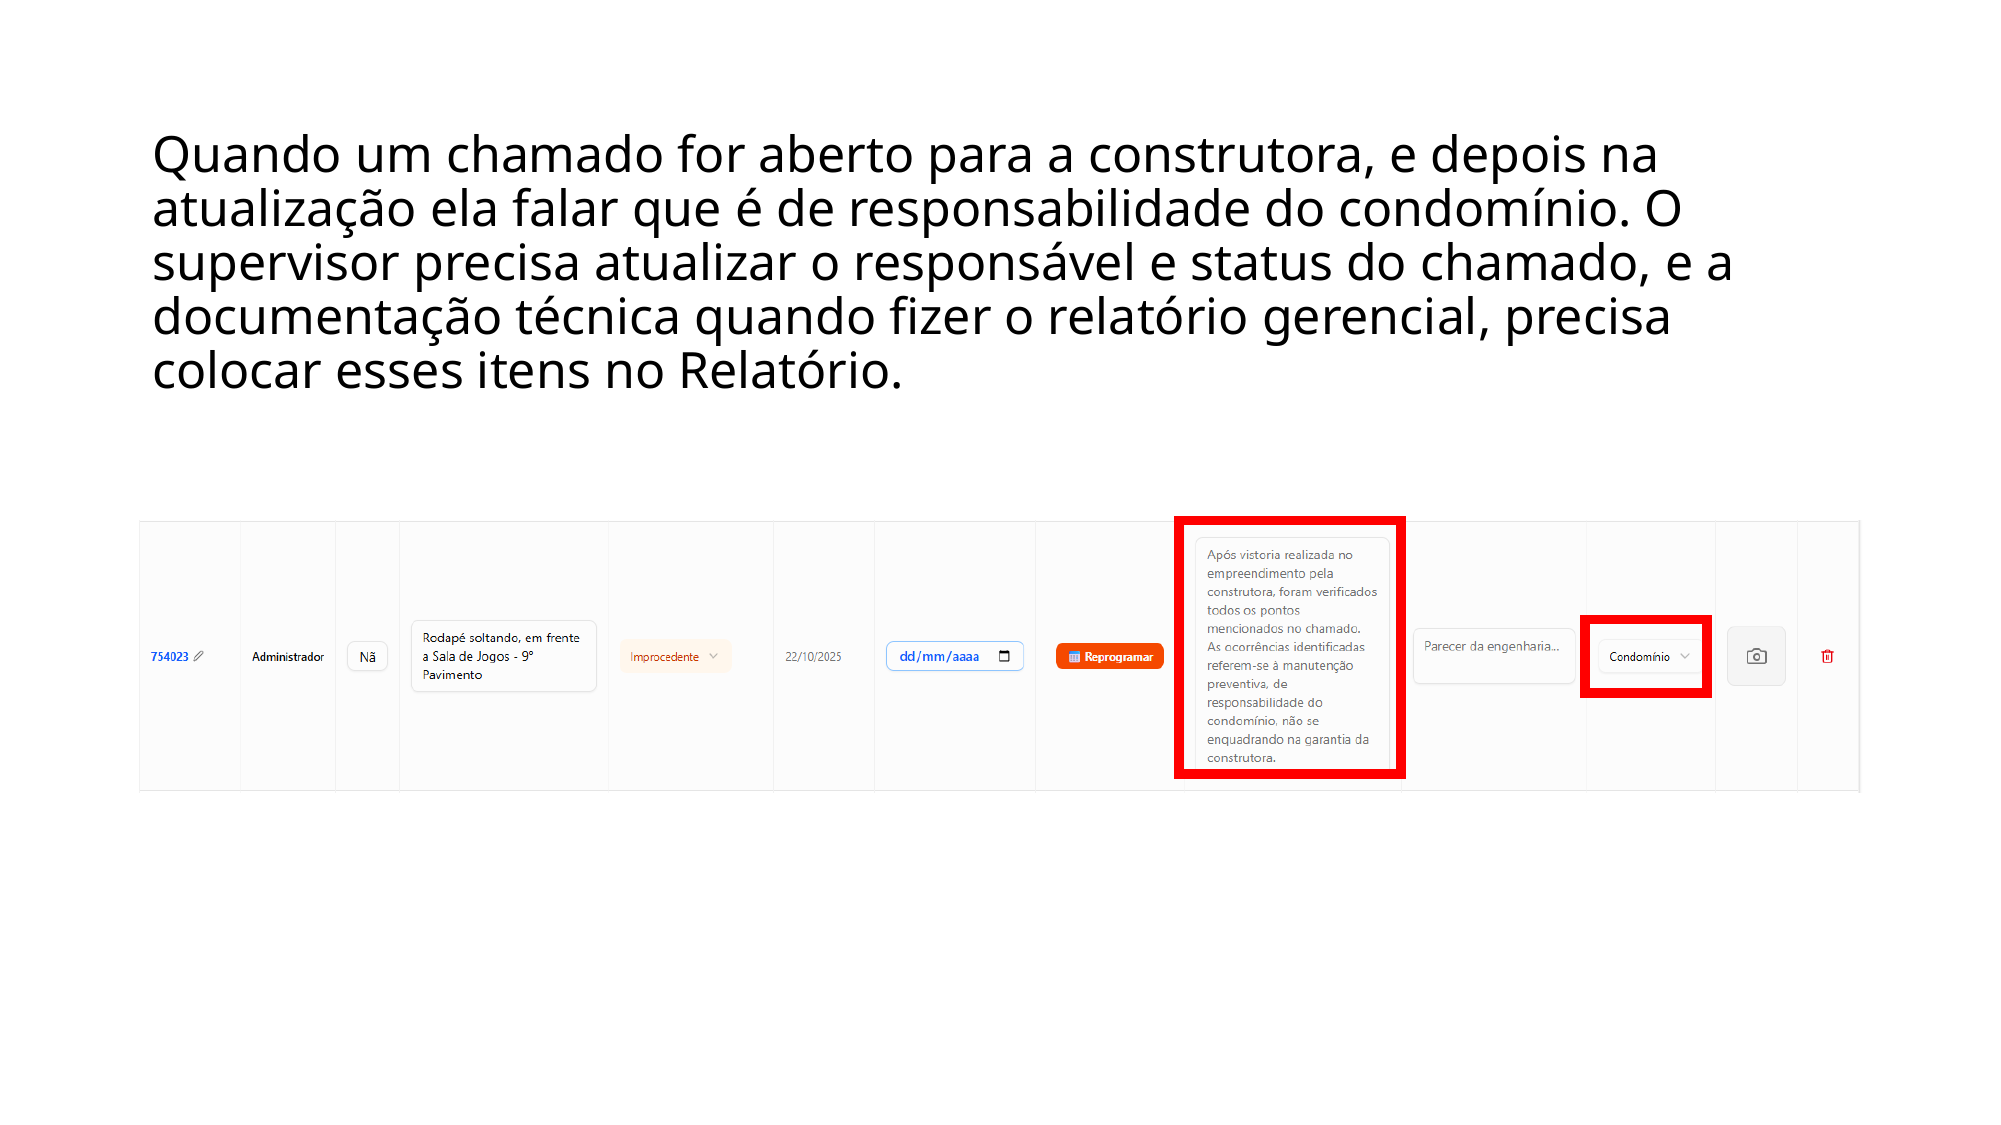

# Quando um chamado for aberto para a construtora, e depois na atualização ela falar que é de responsabilidade do condomínio. O supervisor precisa atualizar o responsável e status do chamado, e a documentação técnica quando fizer o relatório gerencial, precisa colocar esses itens no Relatório.